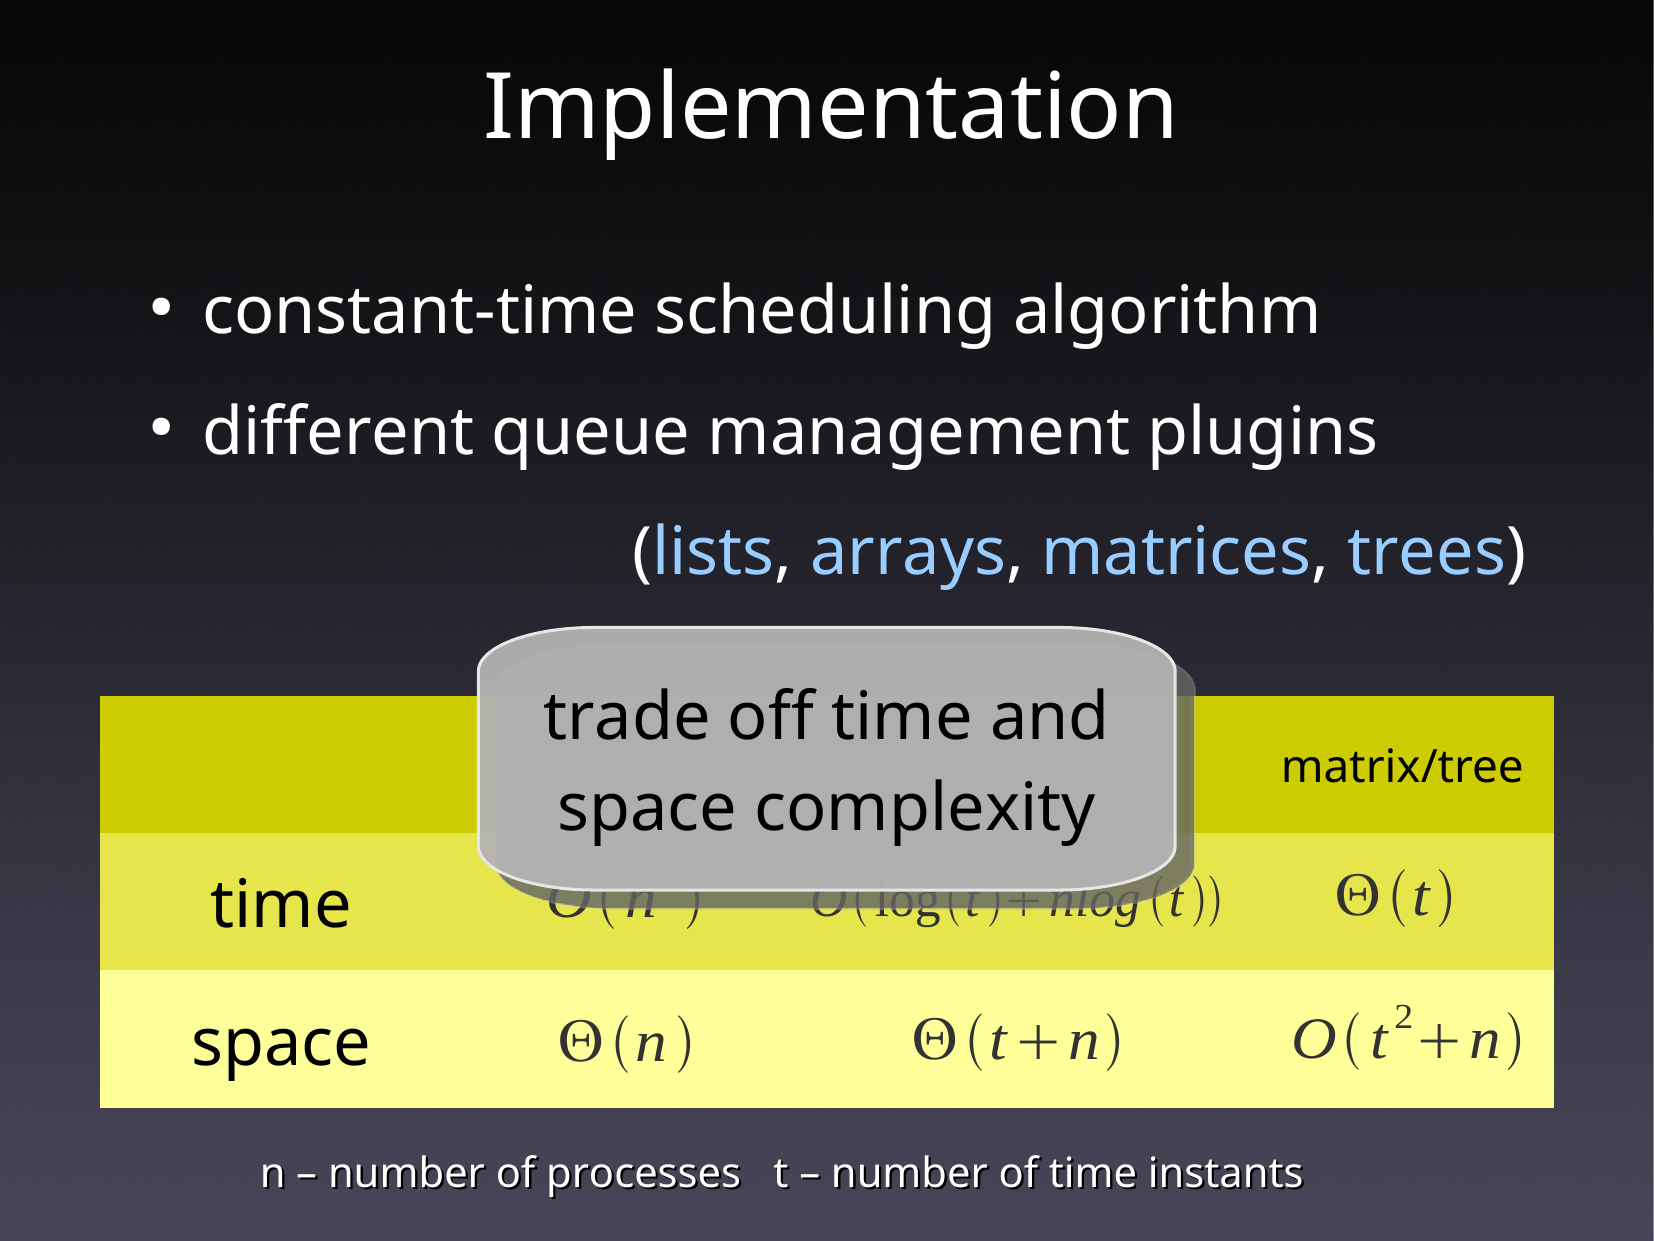

# Implementation
constant-time scheduling algorithm
different queue management plugins
(lists, arrays, matrices, trees)
trade off time and
space complexity
| | list | array | matrix/tree |
| --- | --- | --- | --- |
| time | | | |
| space | | | |
n – number of processes t – number of time instants